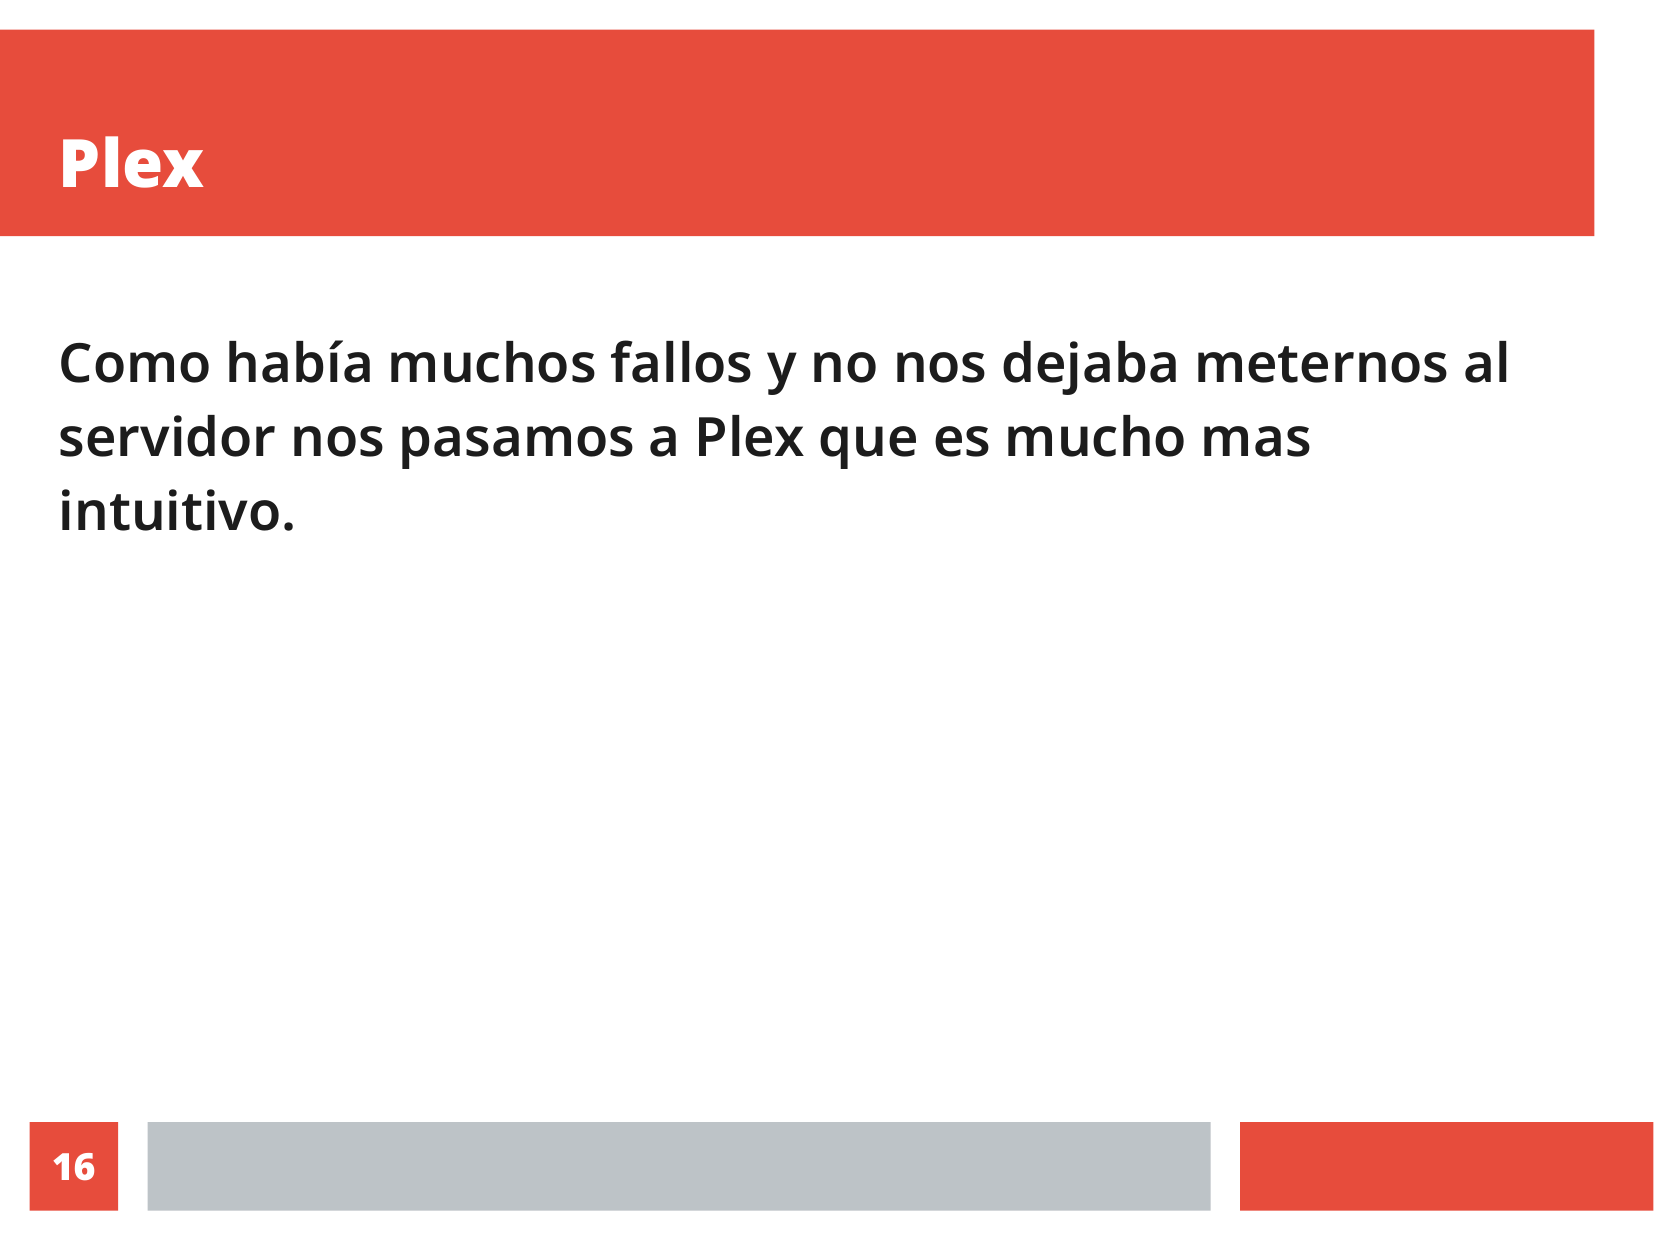

# Plex
Como había muchos fallos y no nos dejaba meternos al servidor nos pasamos a Plex que es mucho mas intuitivo.
16